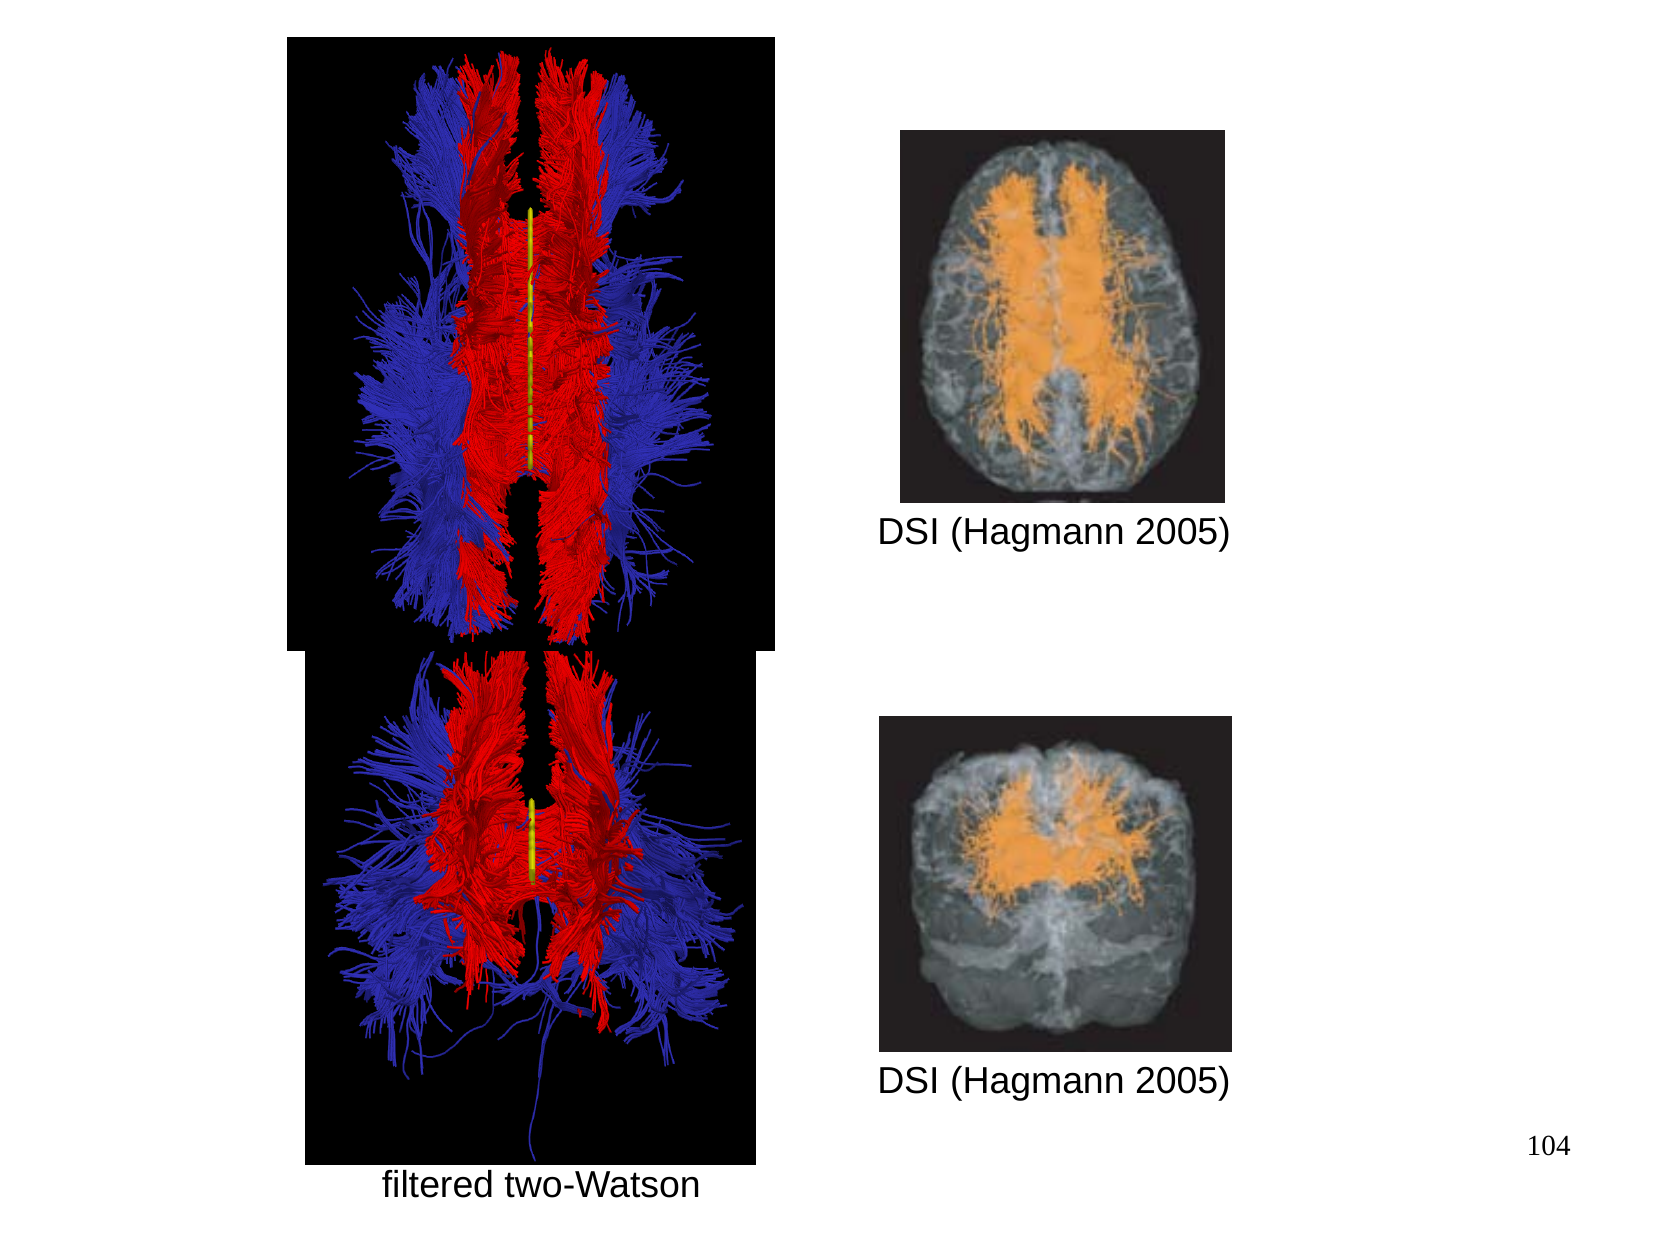

DSI (Hagmann 2005)
DSI (Hagmann 2005)
104
filtered two-Watson